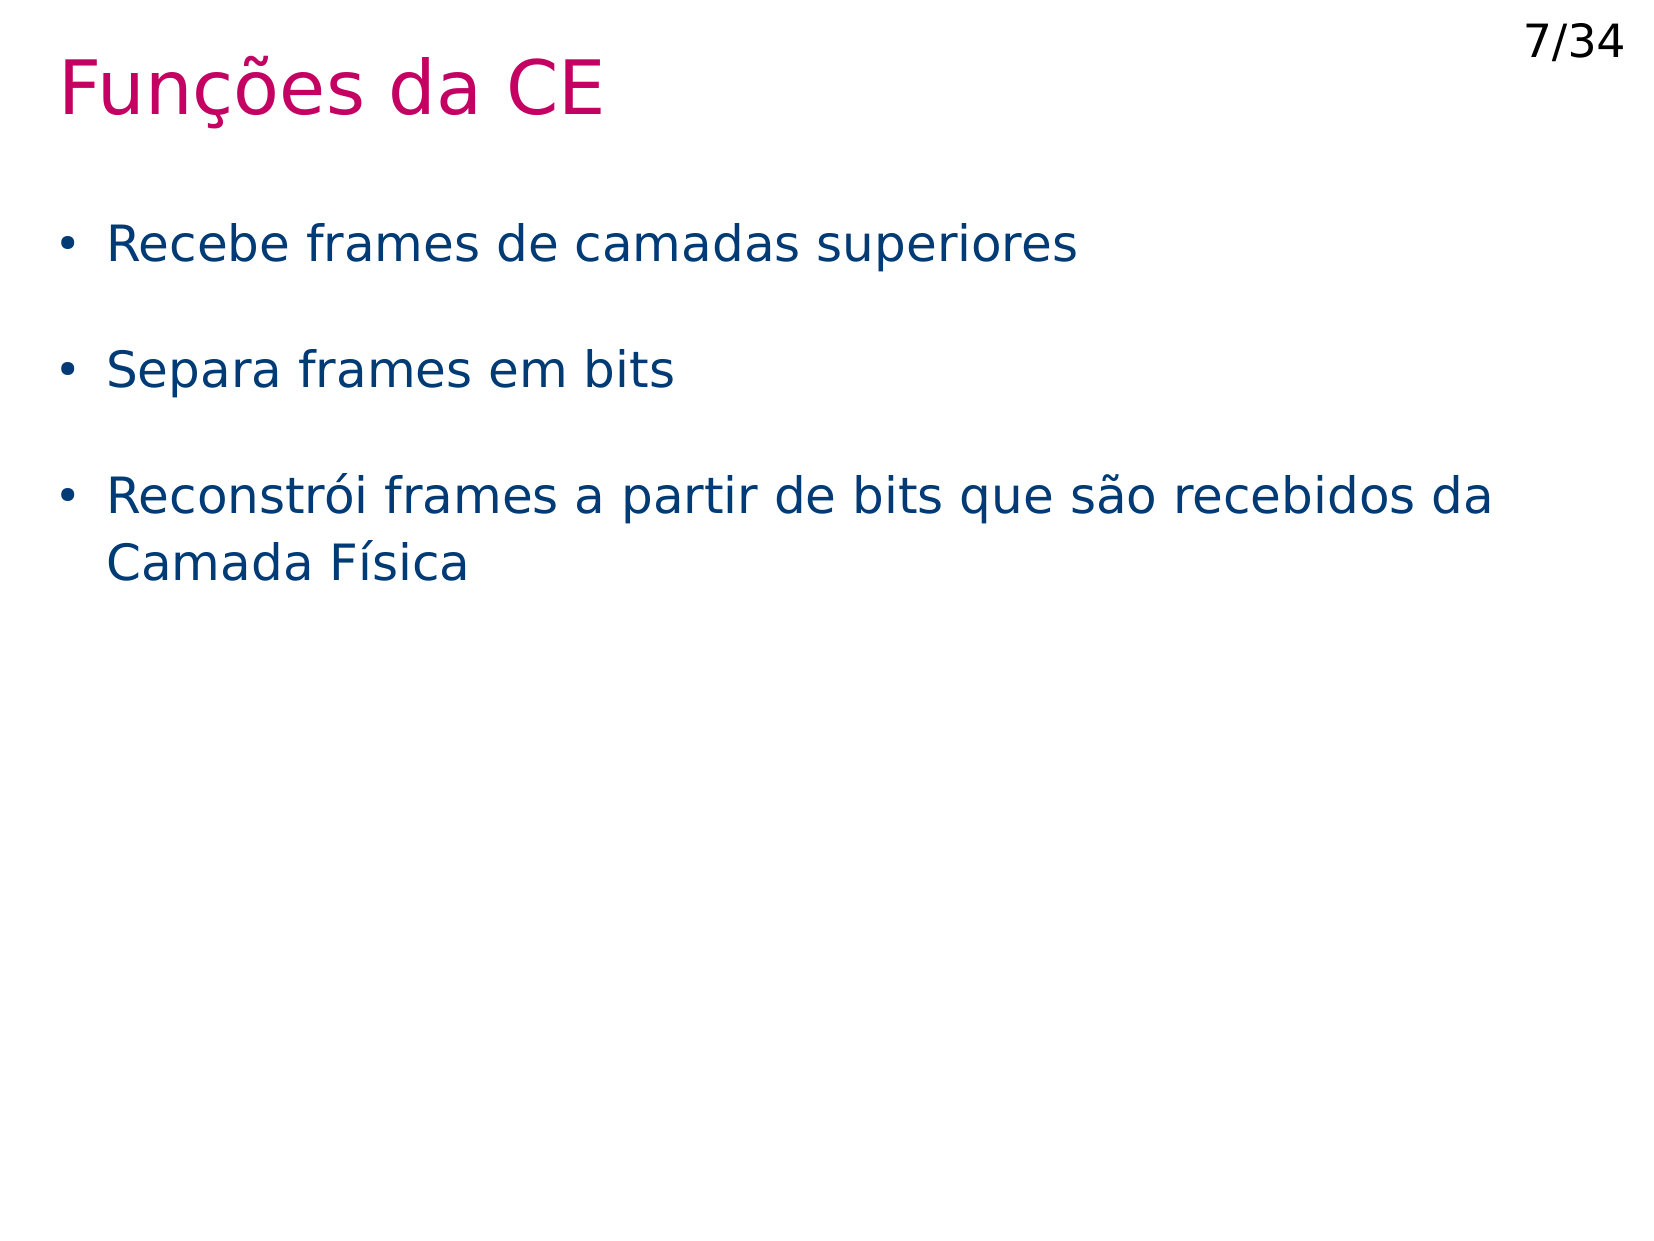

7
# Funções da CE
Recebe frames de camadas superiores
Separa frames em bits
Reconstrói frames a partir de bits que são recebidos da Camada Física